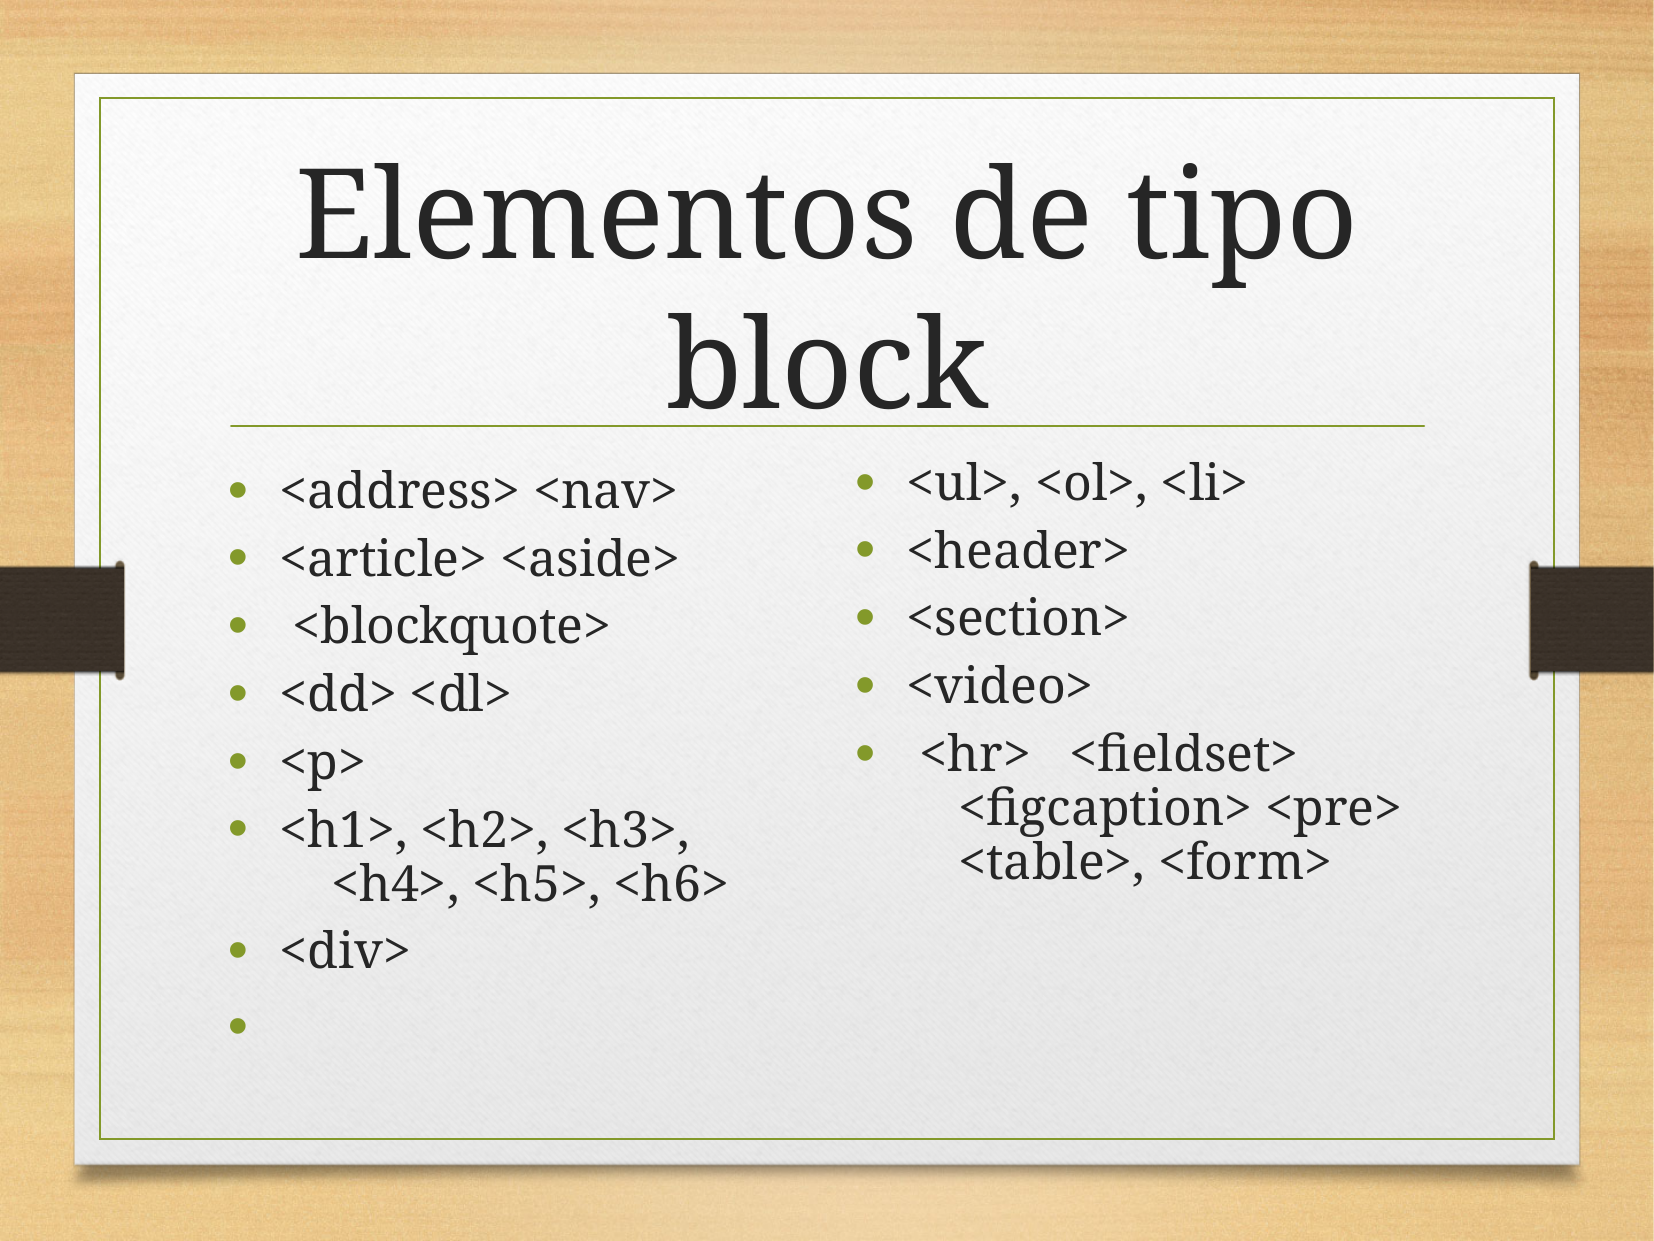

# Elementos de tipo block
<address> <nav>
<article> <aside>
 <blockquote>
<dd> <dl>
<p>
<h1>, <h2>, <h3>, <h4>, <h5>, <h6>
<div>
<ul>, <ol>, <li>
<header>
<section>
<video>
 <hr> <fieldset> <figcaption> <pre> <table>, <form>